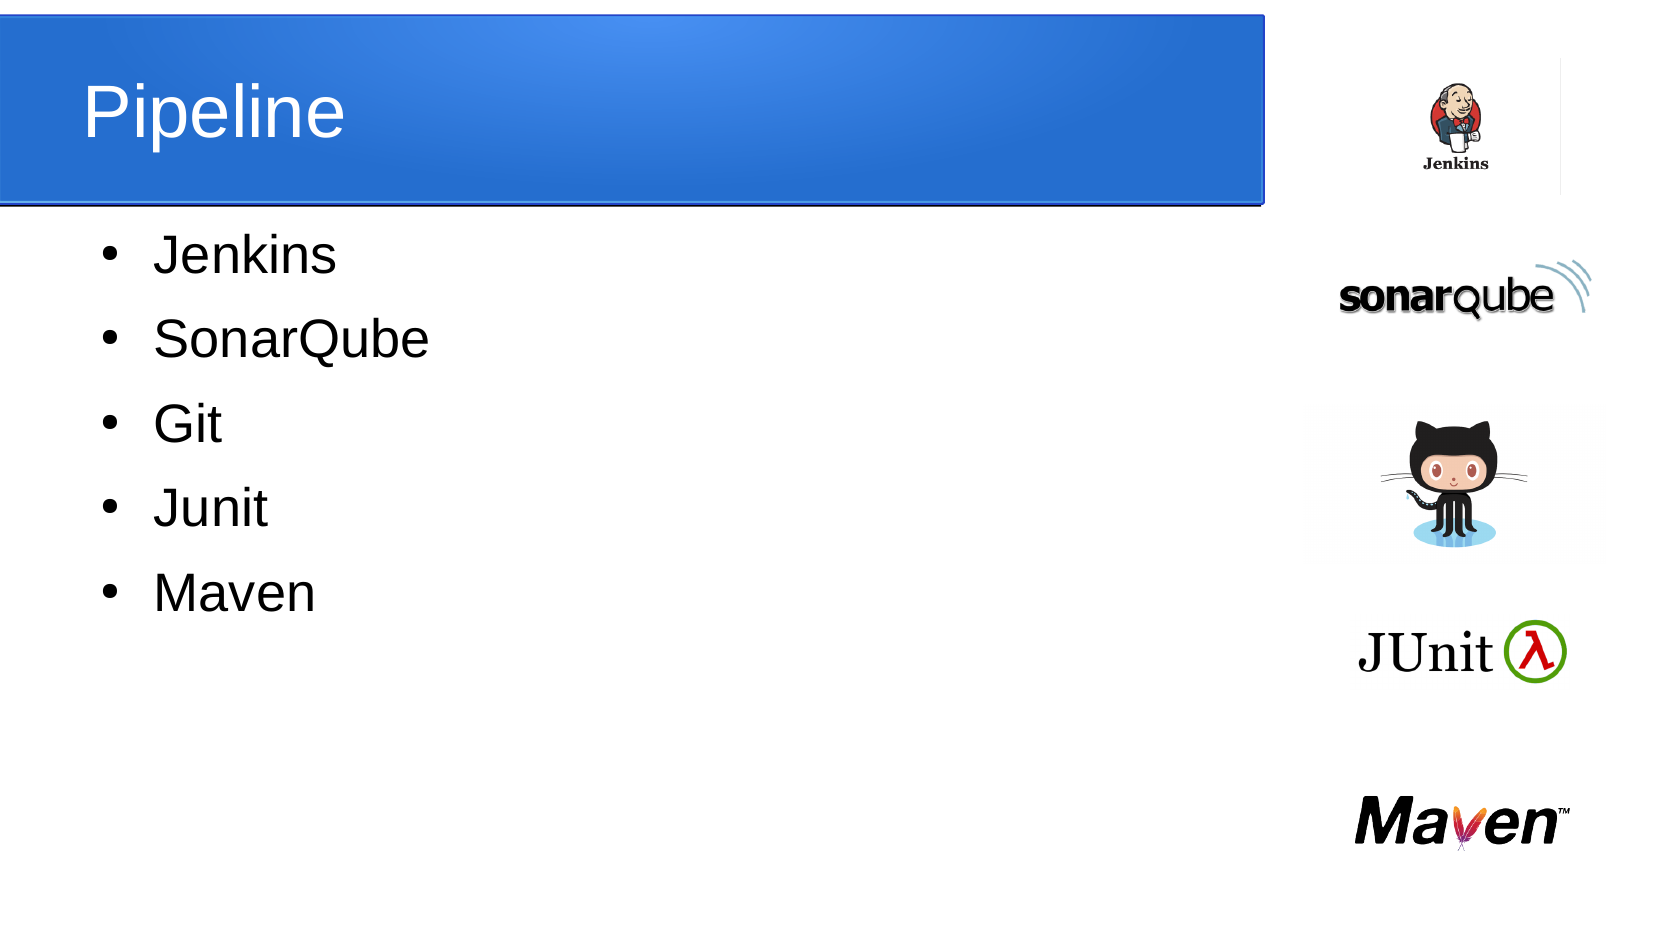

# Pipeline
Jenkins
SonarQube
Git
Junit
Maven